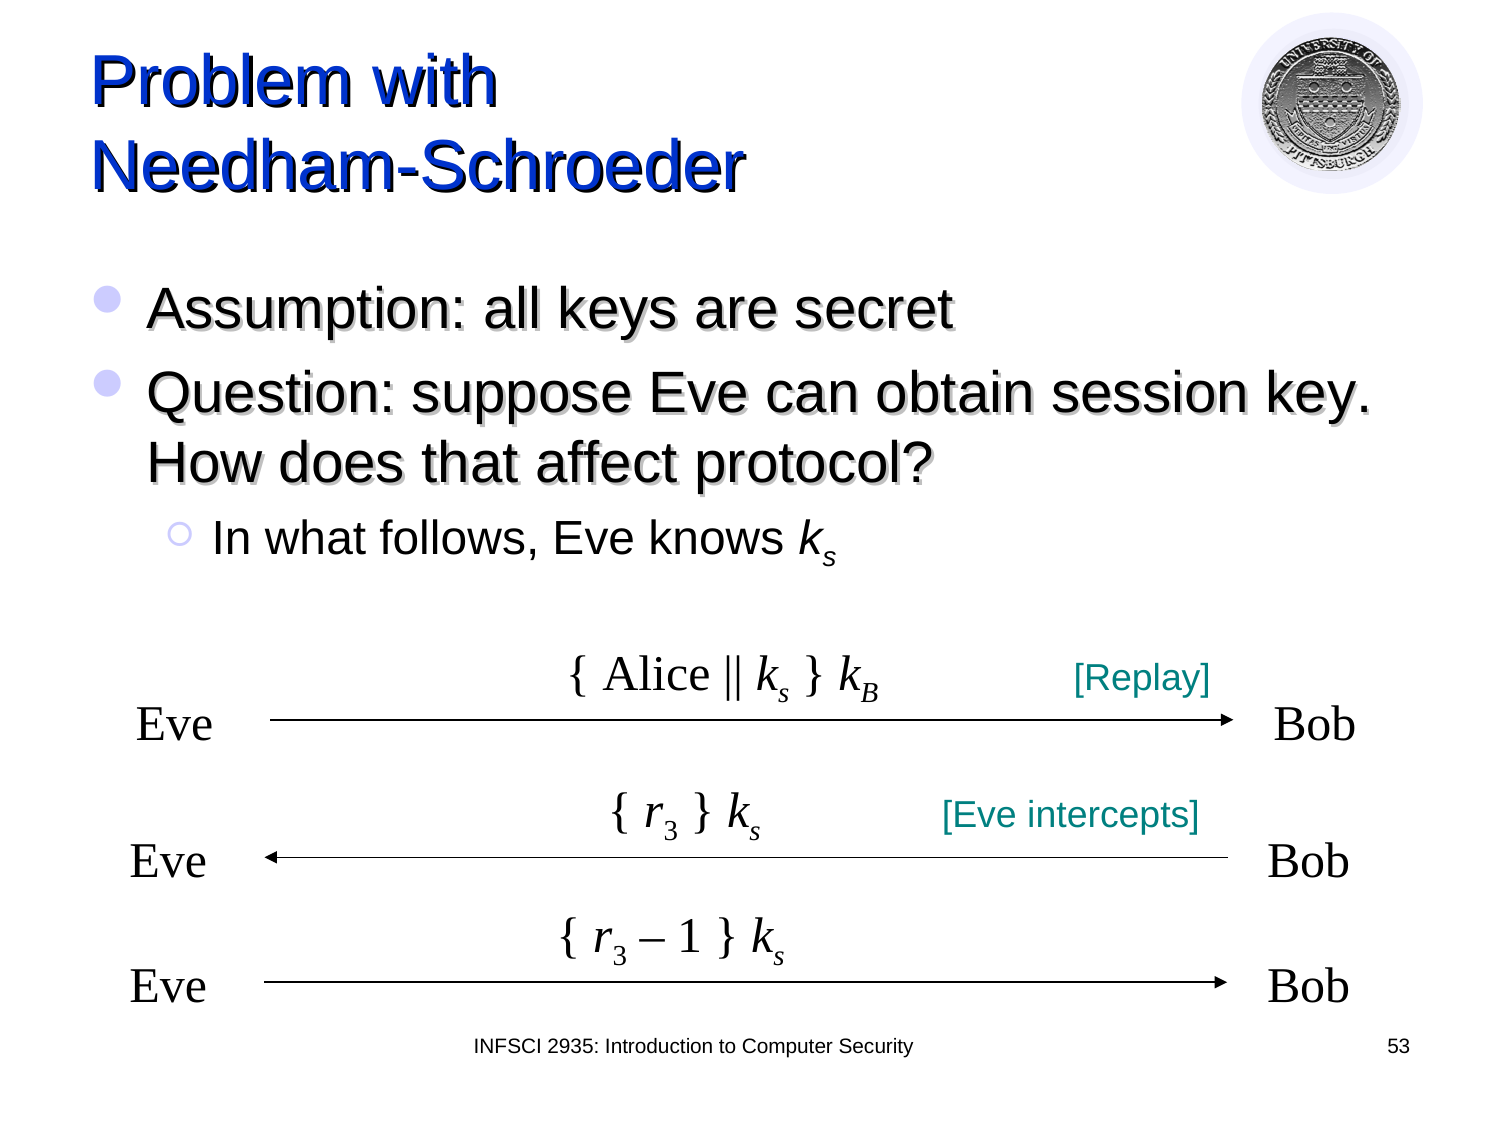

# Problem with Needham-Schroeder
Assumption: all keys are secret
Question: suppose Eve can obtain session key. How does that affect protocol?
In what follows, Eve knows ks
{ Alice || ks } kB 	 [Replay]
Eve
Bob
{ r3 } ks [Eve intercepts]
Eve
Bob
{ r3 – 1 } ks
Eve
Bob
53